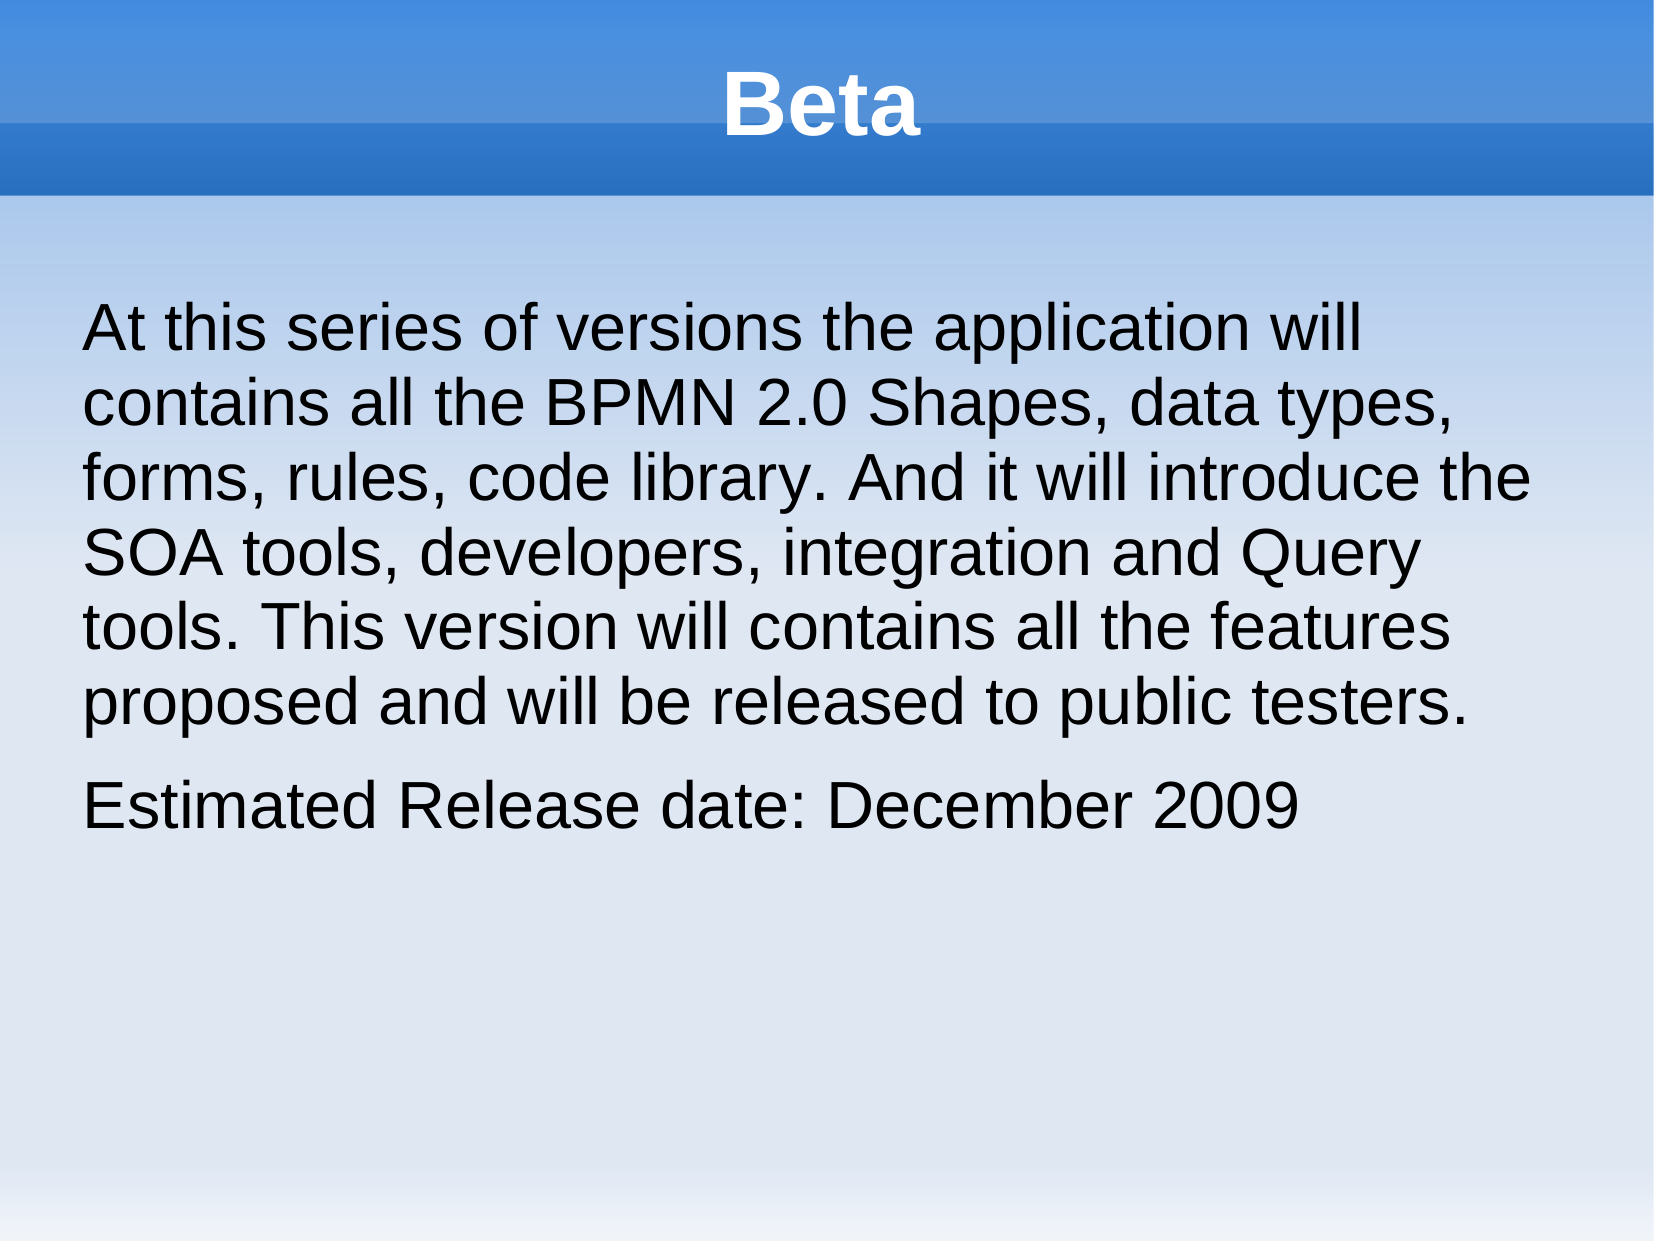

# Beta
At this series of versions the application will contains all the BPMN 2.0 Shapes, data types, forms, rules, code library. And it will introduce the SOA tools, developers, integration and Query tools. This version will contains all the features proposed and will be released to public testers.
Estimated Release date: December 2009